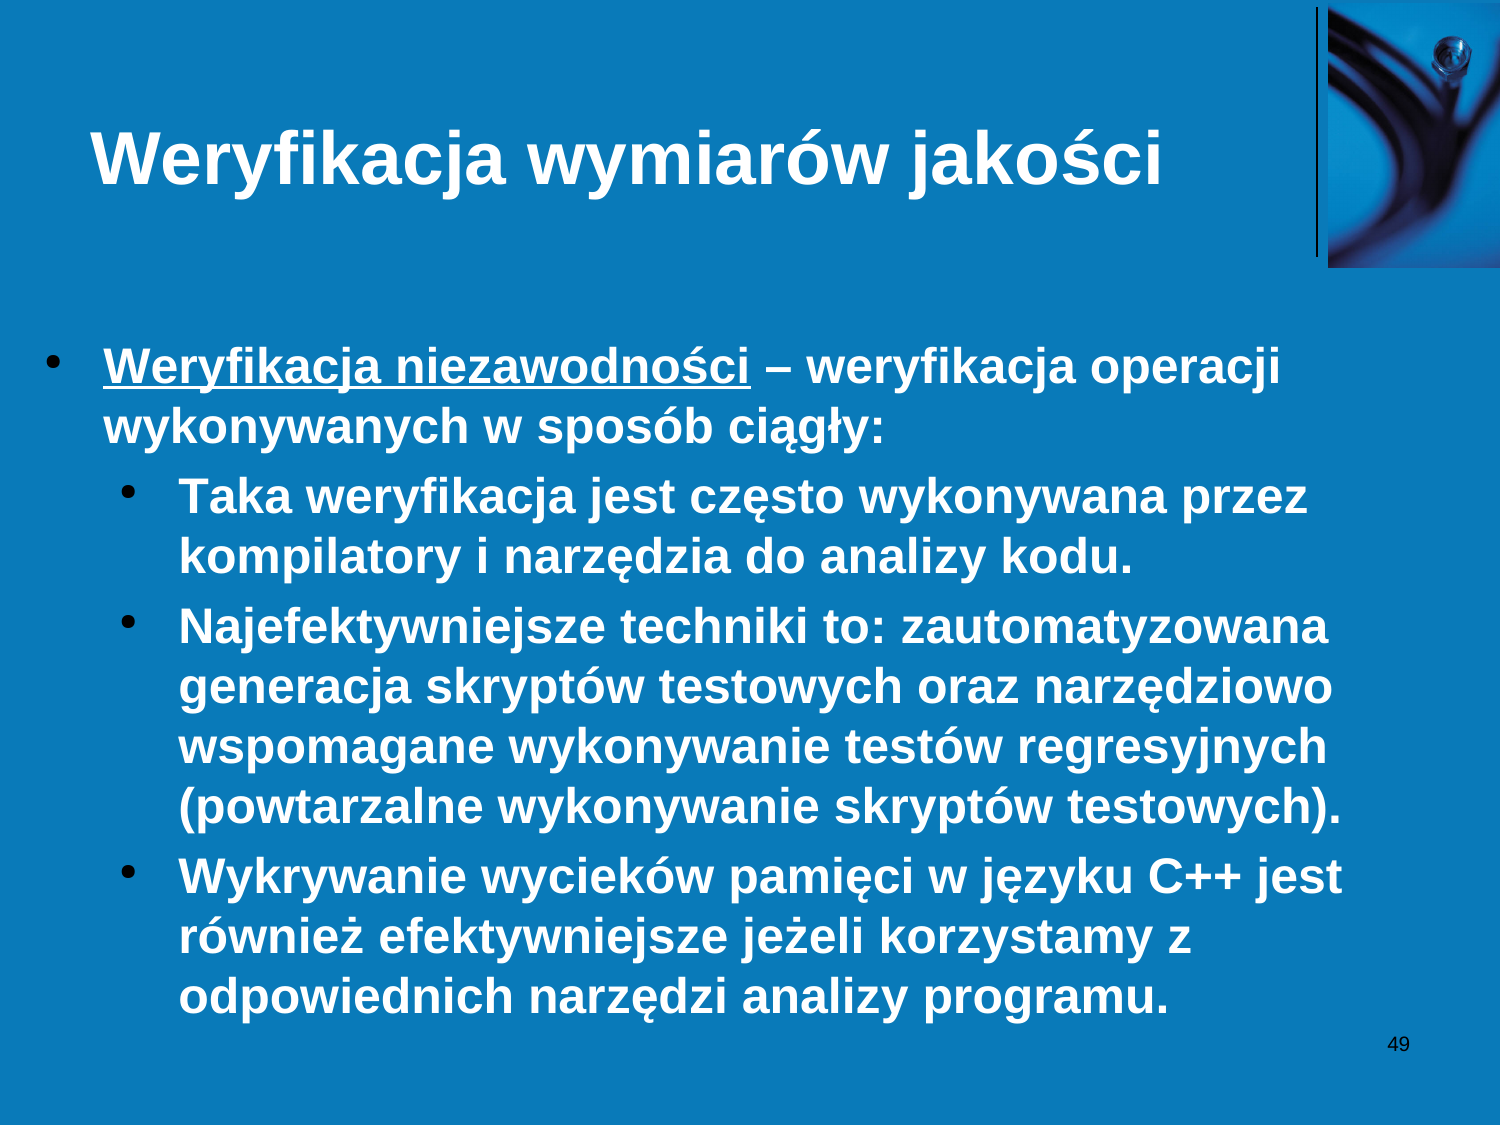

# Weryfikacja wymiarów jakości
Weryfikacja niezawodności – weryfikacja operacji wykonywanych w sposób ciągły:
Taka weryfikacja jest często wykonywana przez kompilatory i narzędzia do analizy kodu.
Najefektywniejsze techniki to: zautomatyzowana generacja skryptów testowych oraz narzędziowo wspomagane wykonywanie testów regresyjnych (powtarzalne wykonywanie skryptów testowych).
Wykrywanie wycieków pamięci w języku C++ jest również efektywniejsze jeżeli korzystamy z odpowiednich narzędzi analizy programu.
49